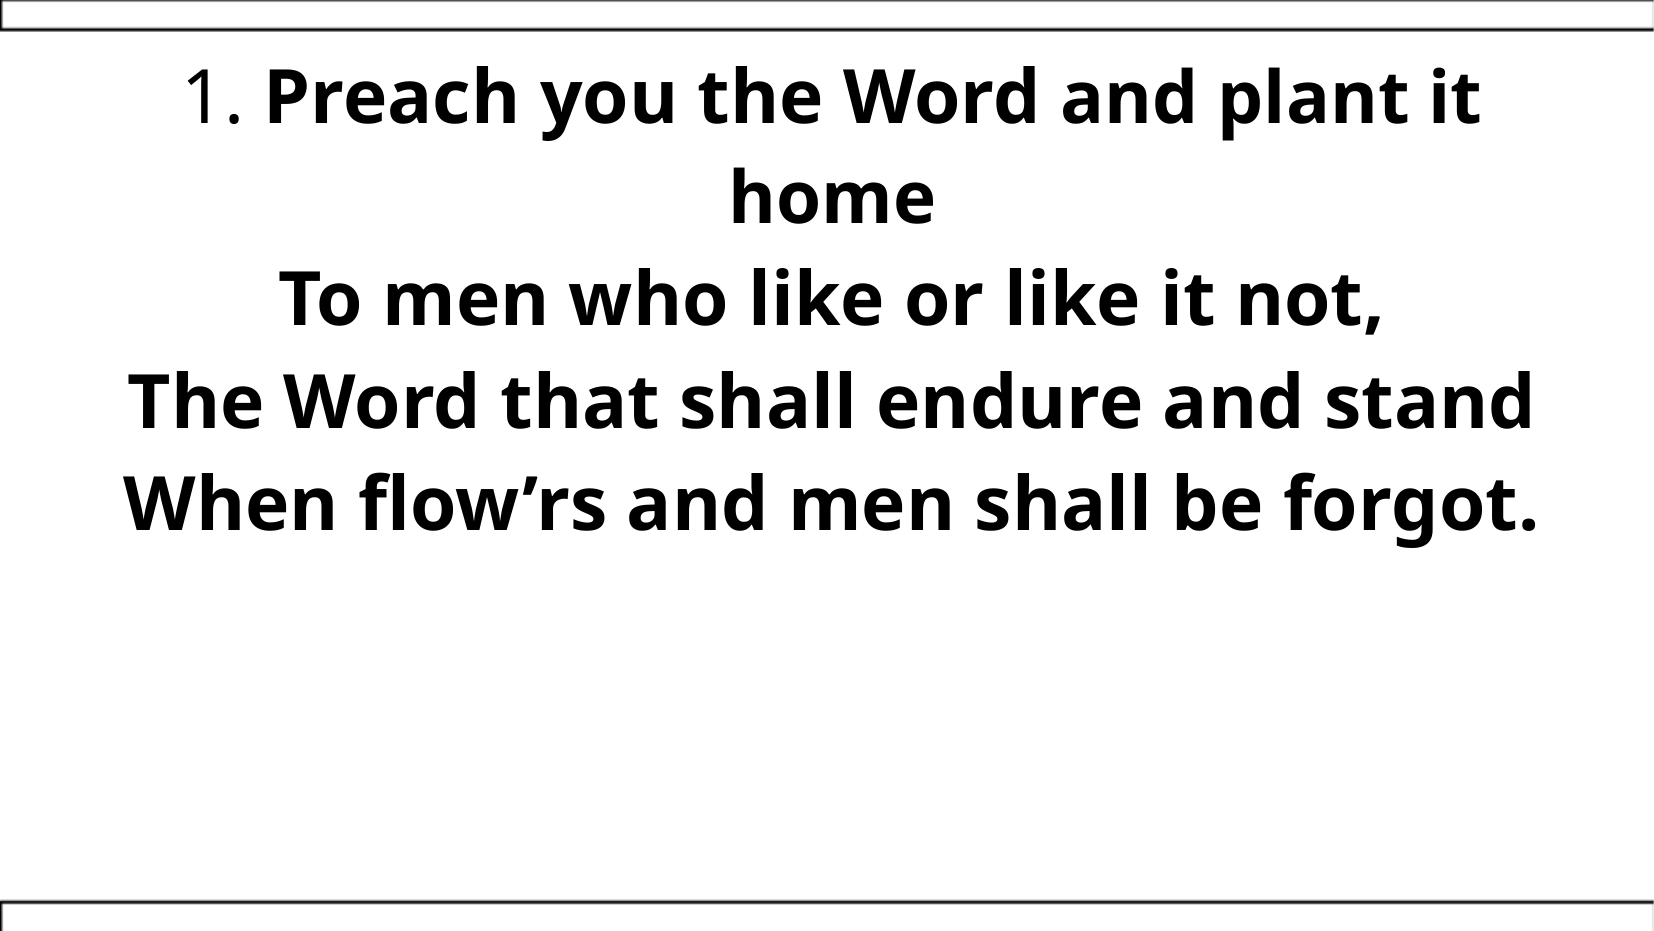

1. Preach you the Word and plant it home
To men who like or like it not,
The Word that shall endure and stand
When flow’rs and men shall be forgot.